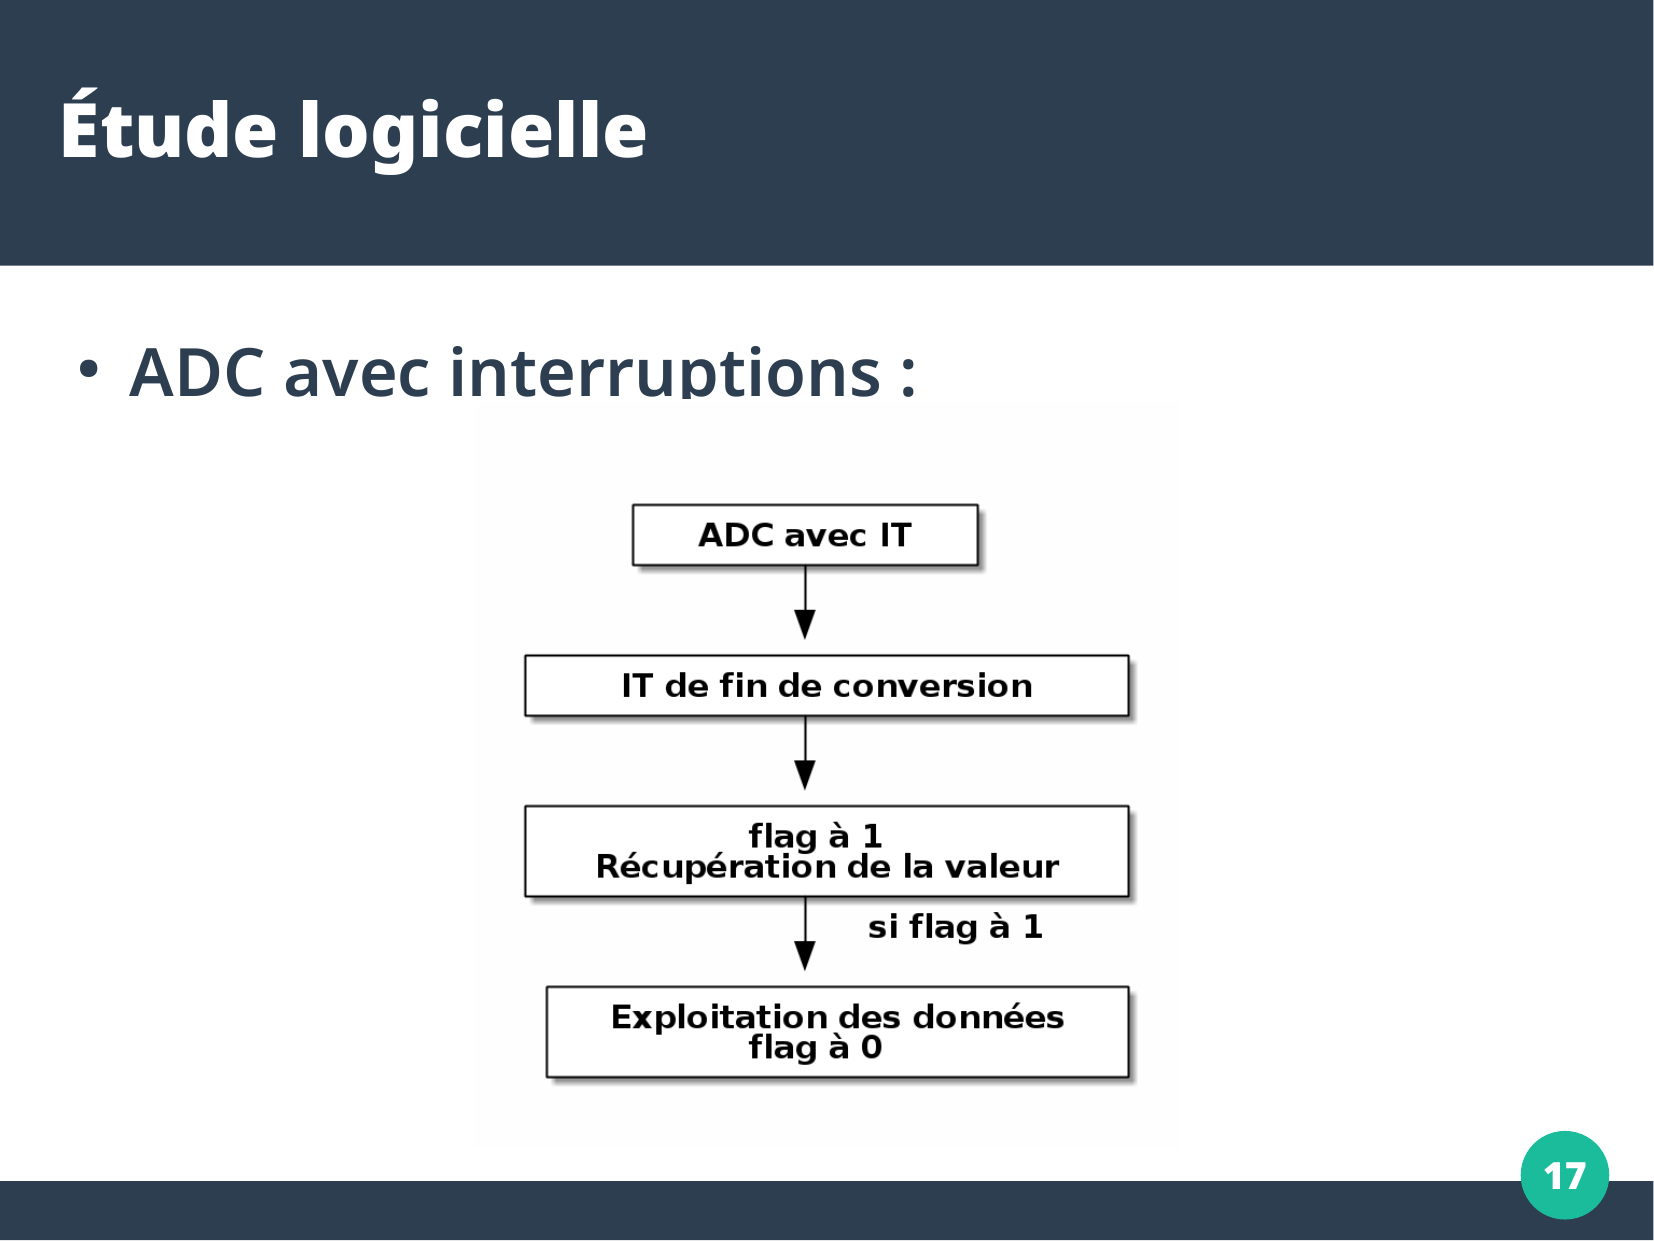

# Étude logicielle
ADC avec interruptions :
17